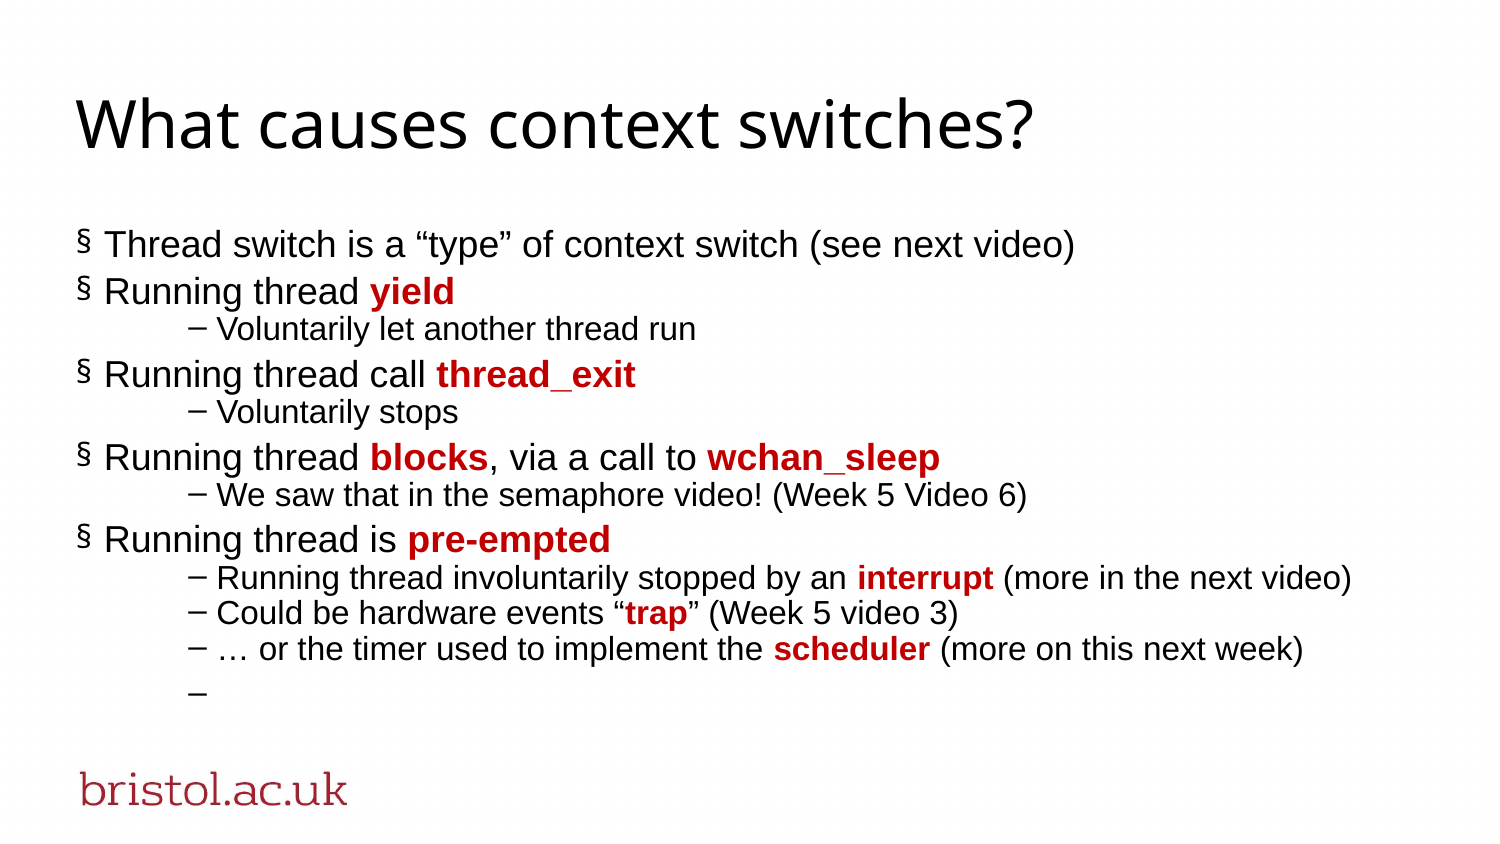

# What causes context switches?
Thread switch is a “type” of context switch (see next video)
Running thread yield
Voluntarily let another thread run
Running thread call thread_exit
Voluntarily stops
Running thread blocks, via a call to wchan_sleep
We saw that in the semaphore video! (Week 5 Video 6)
Running thread is pre-empted
Running thread involuntarily stopped by an interrupt (more in the next video)
Could be hardware events “trap” (Week 5 video 3)
… or the timer used to implement the scheduler (more on this next week)